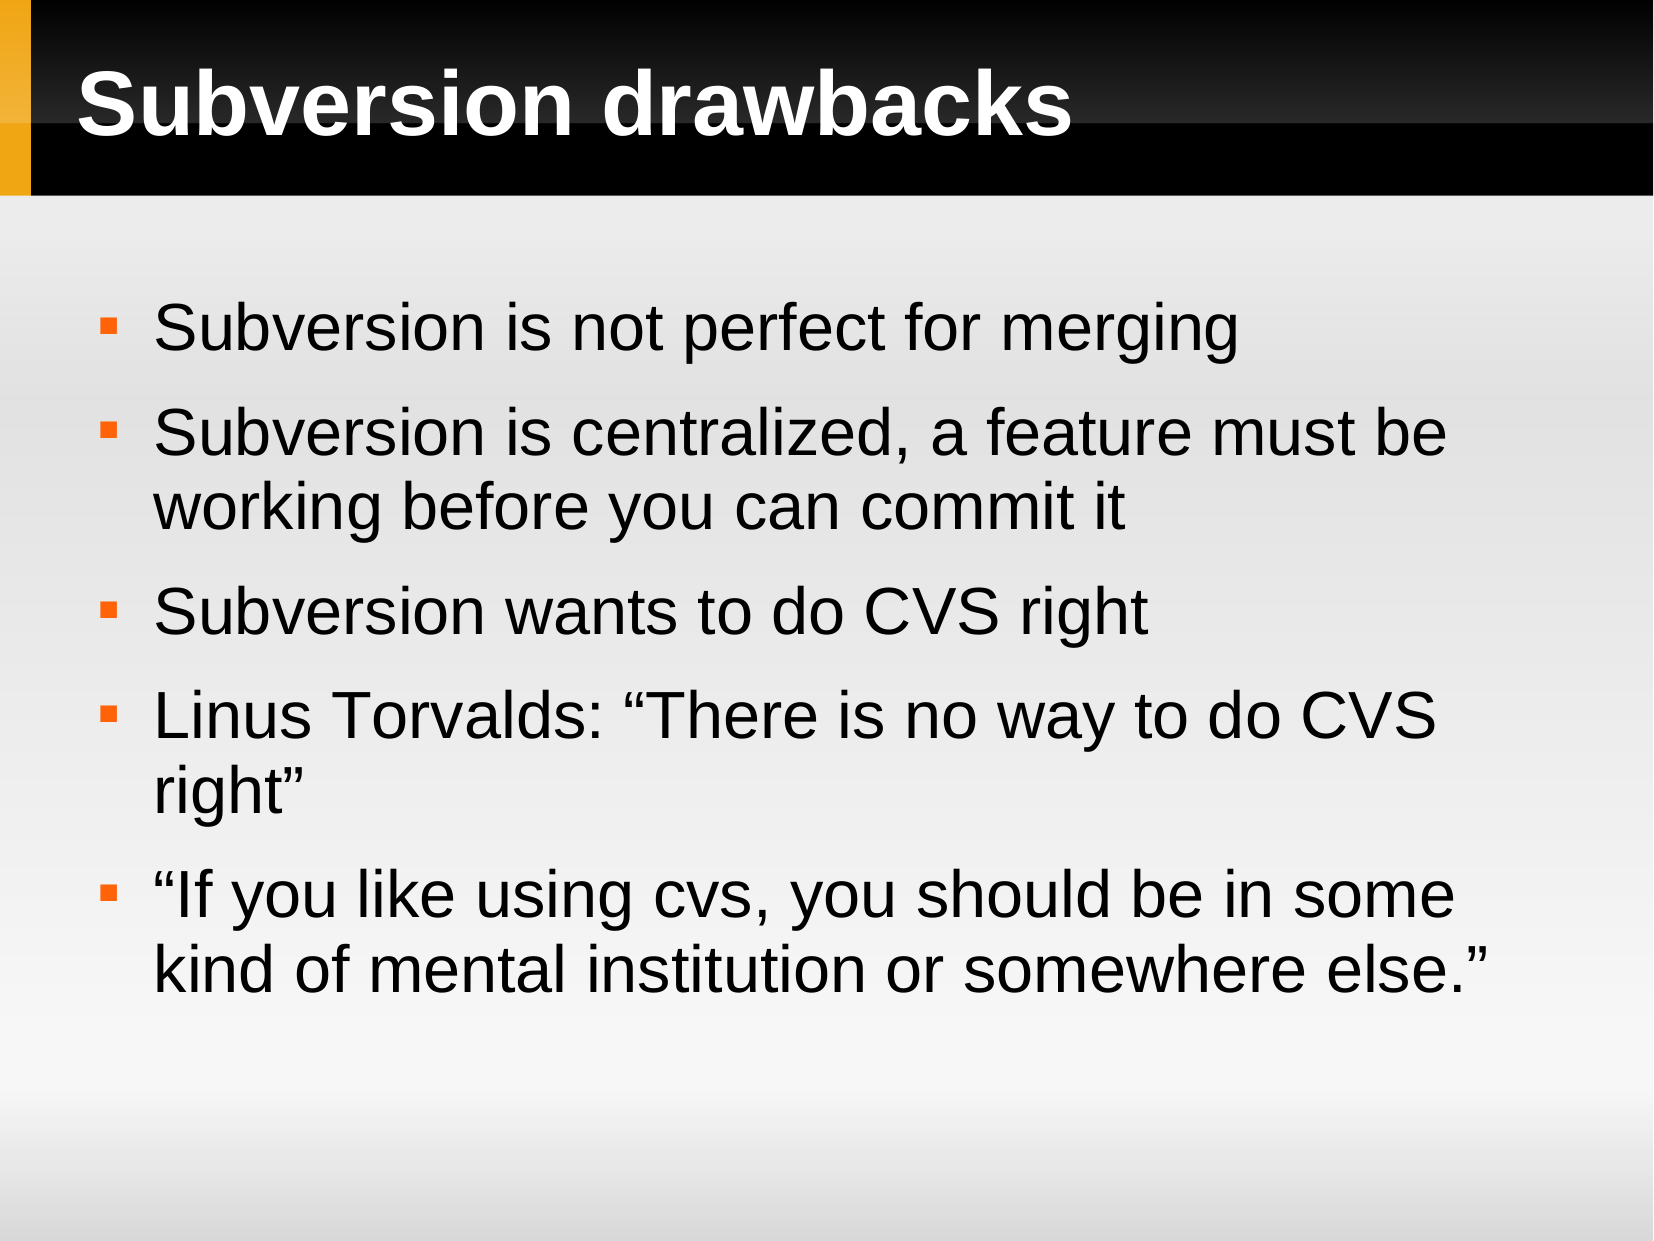

# Subversion drawbacks
Subversion is not perfect for merging
Subversion is centralized, a feature must be working before you can commit it
Subversion wants to do CVS right
Linus Torvalds: “There is no way to do CVS right”
“If you like using cvs, you should be in some kind of mental institution or somewhere else.”